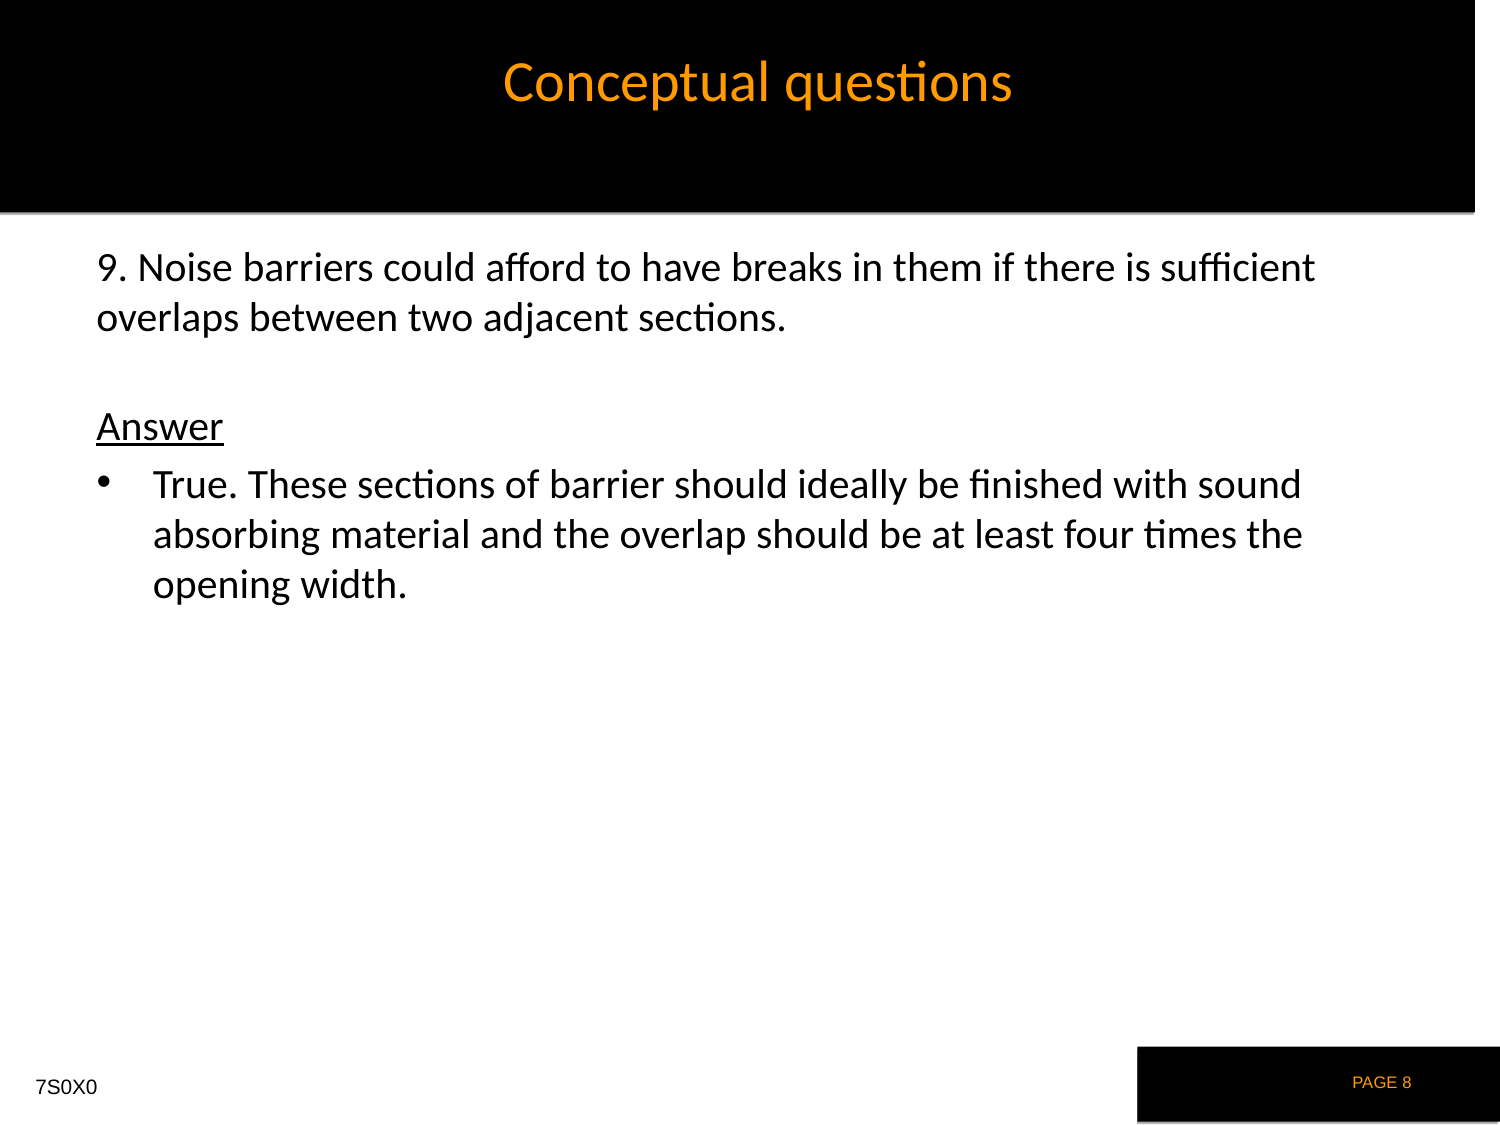

# Conceptual questions
9. Noise barriers could afford to have breaks in them if there is sufficient overlaps between two adjacent sections.
Answer
True. These sections of barrier should ideally be finished with sound absorbing material and the overlap should be at least four times the opening width.
PAGE 8
7S0X0
2017/02/09
PAGE